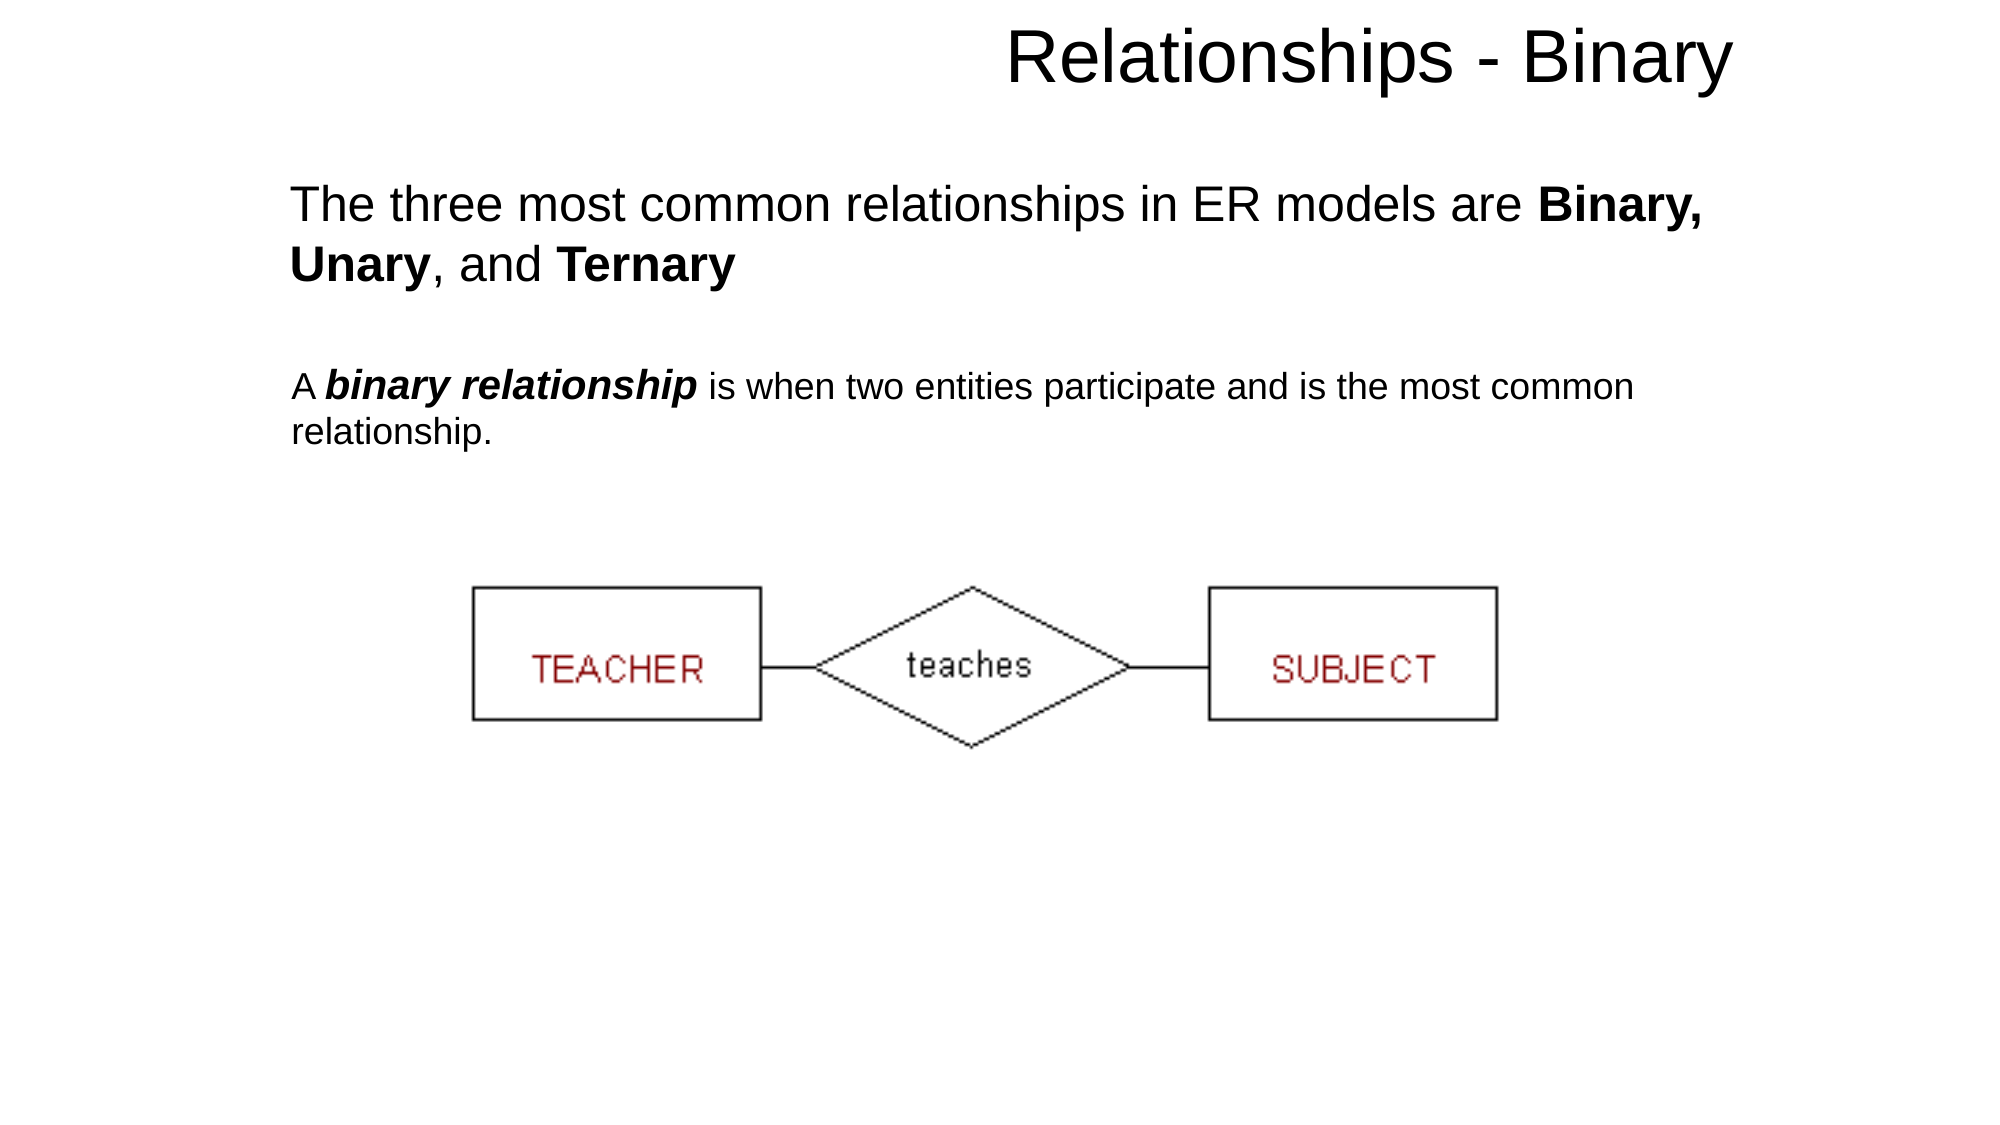

Relationships - Binary
The three most common relationships in ER models are Binary, Unary, and Ternary
A binary relationship is when two entities participate and is the most common relationship.